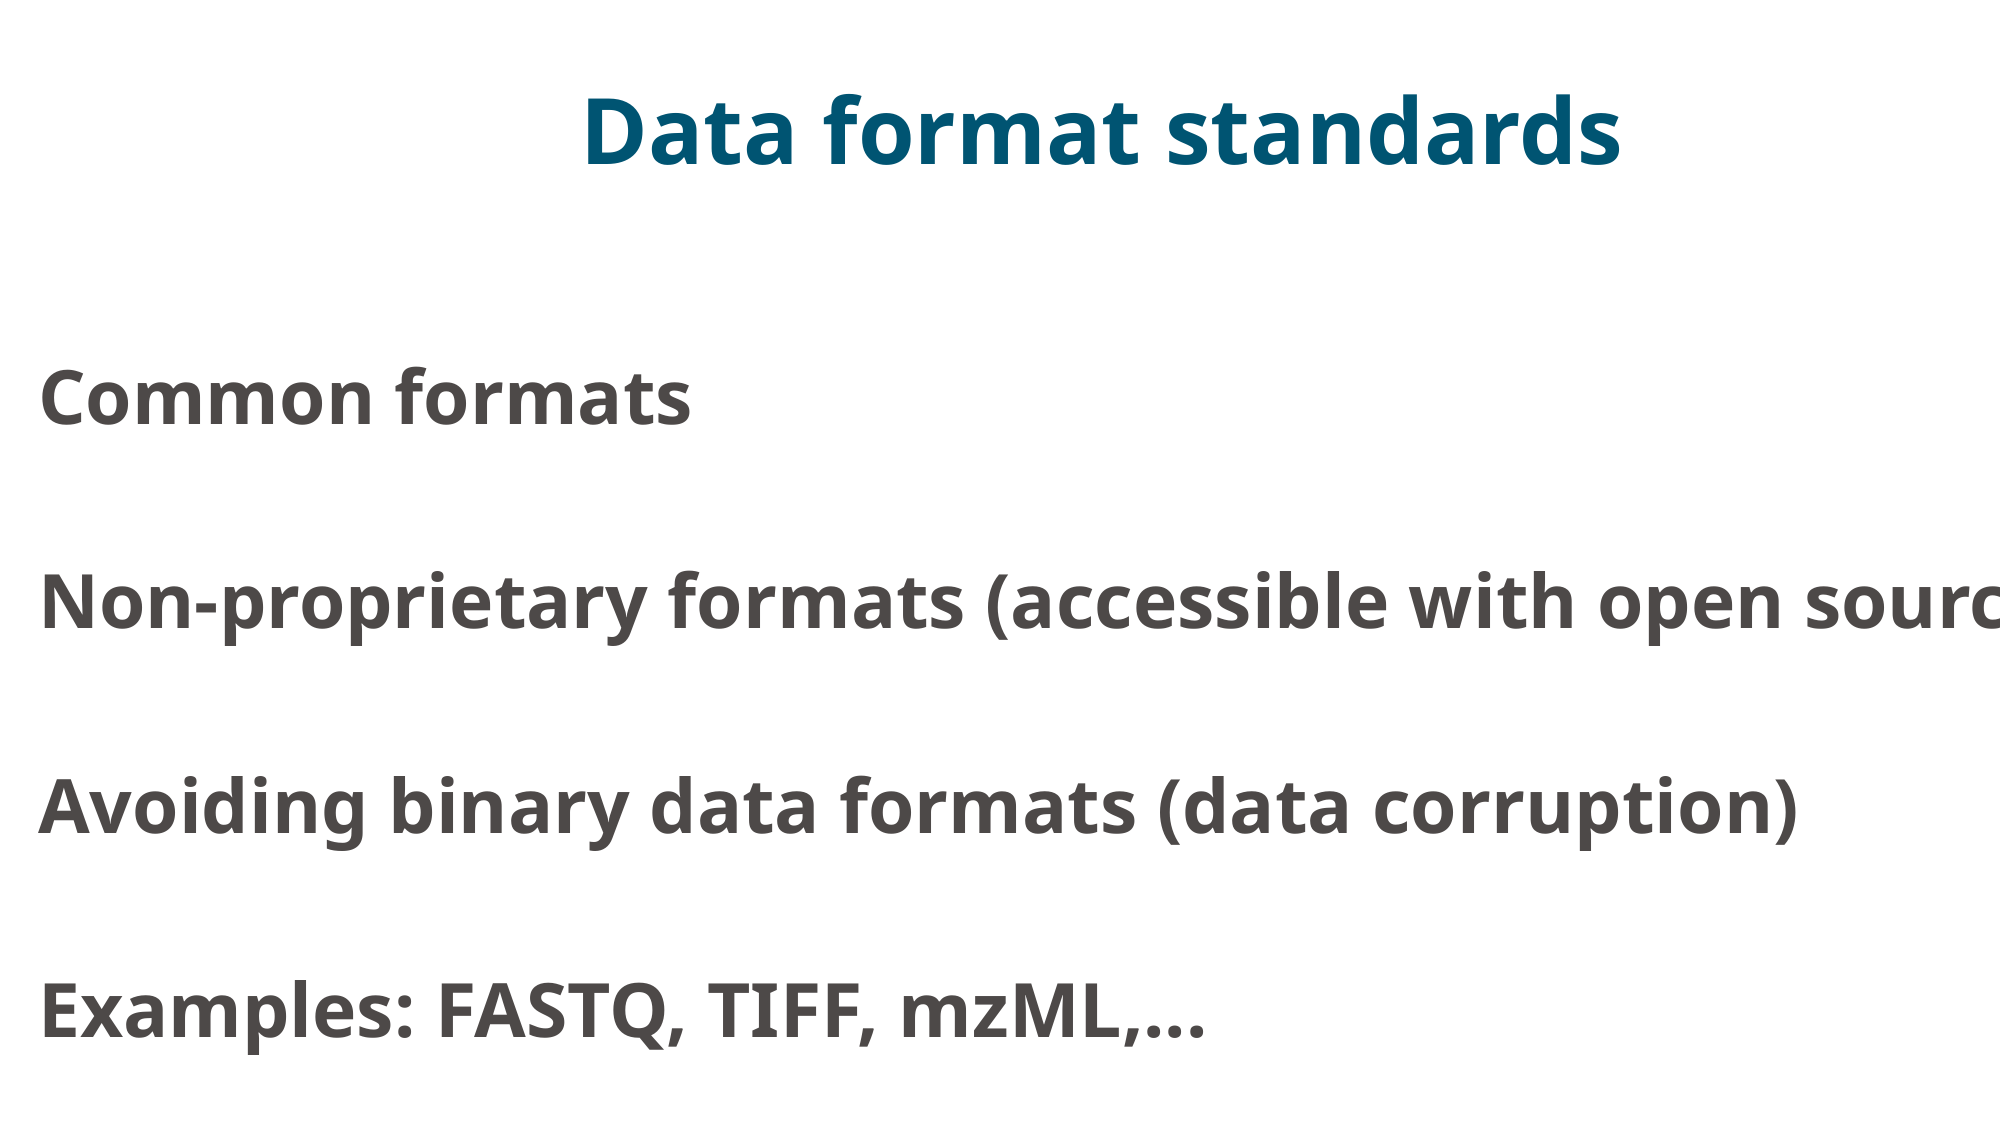

Data format standards
Common formats
Non-proprietary formats (accessible with open source tools)
Avoiding binary data formats (data corruption)
Examples: FASTQ, TIFF, mzML,...